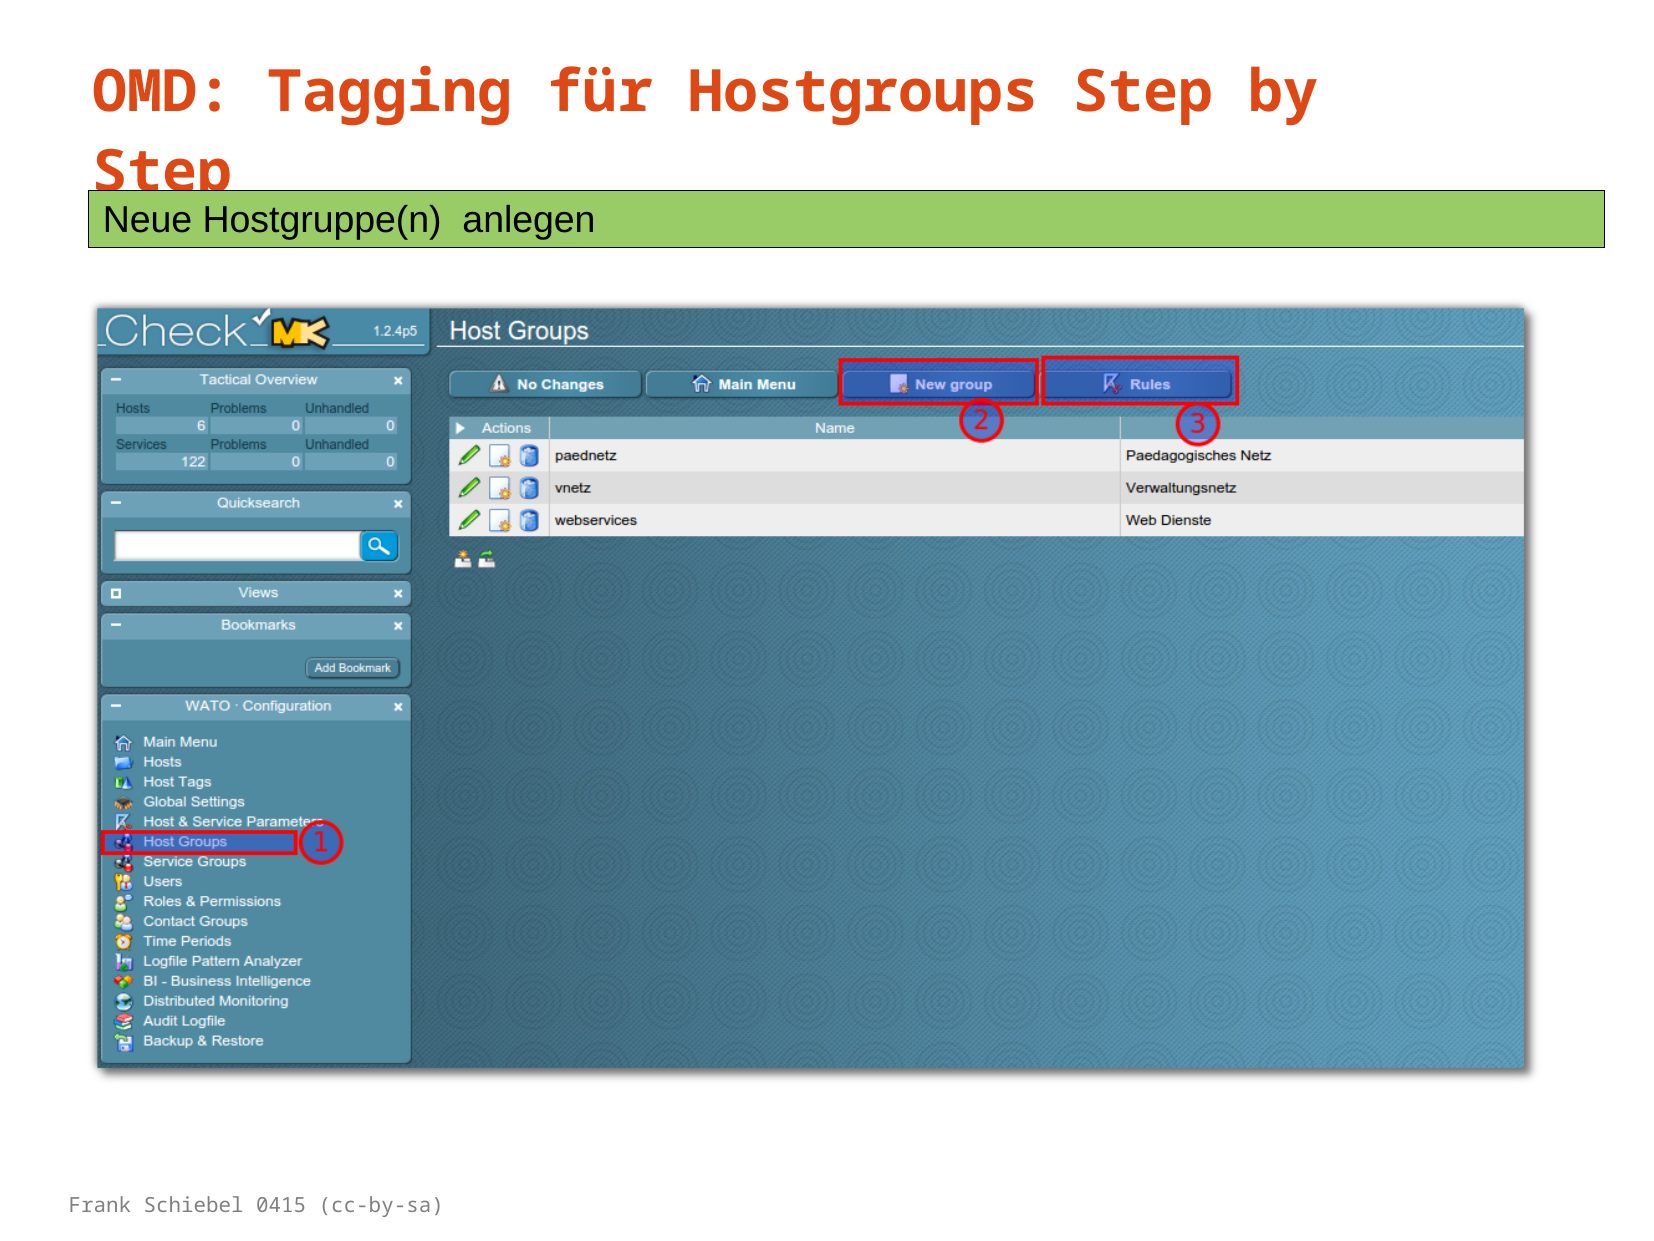

OMD: Tagging für Hostgroups Step by Step
Neue Hostgruppe(n) anlegen